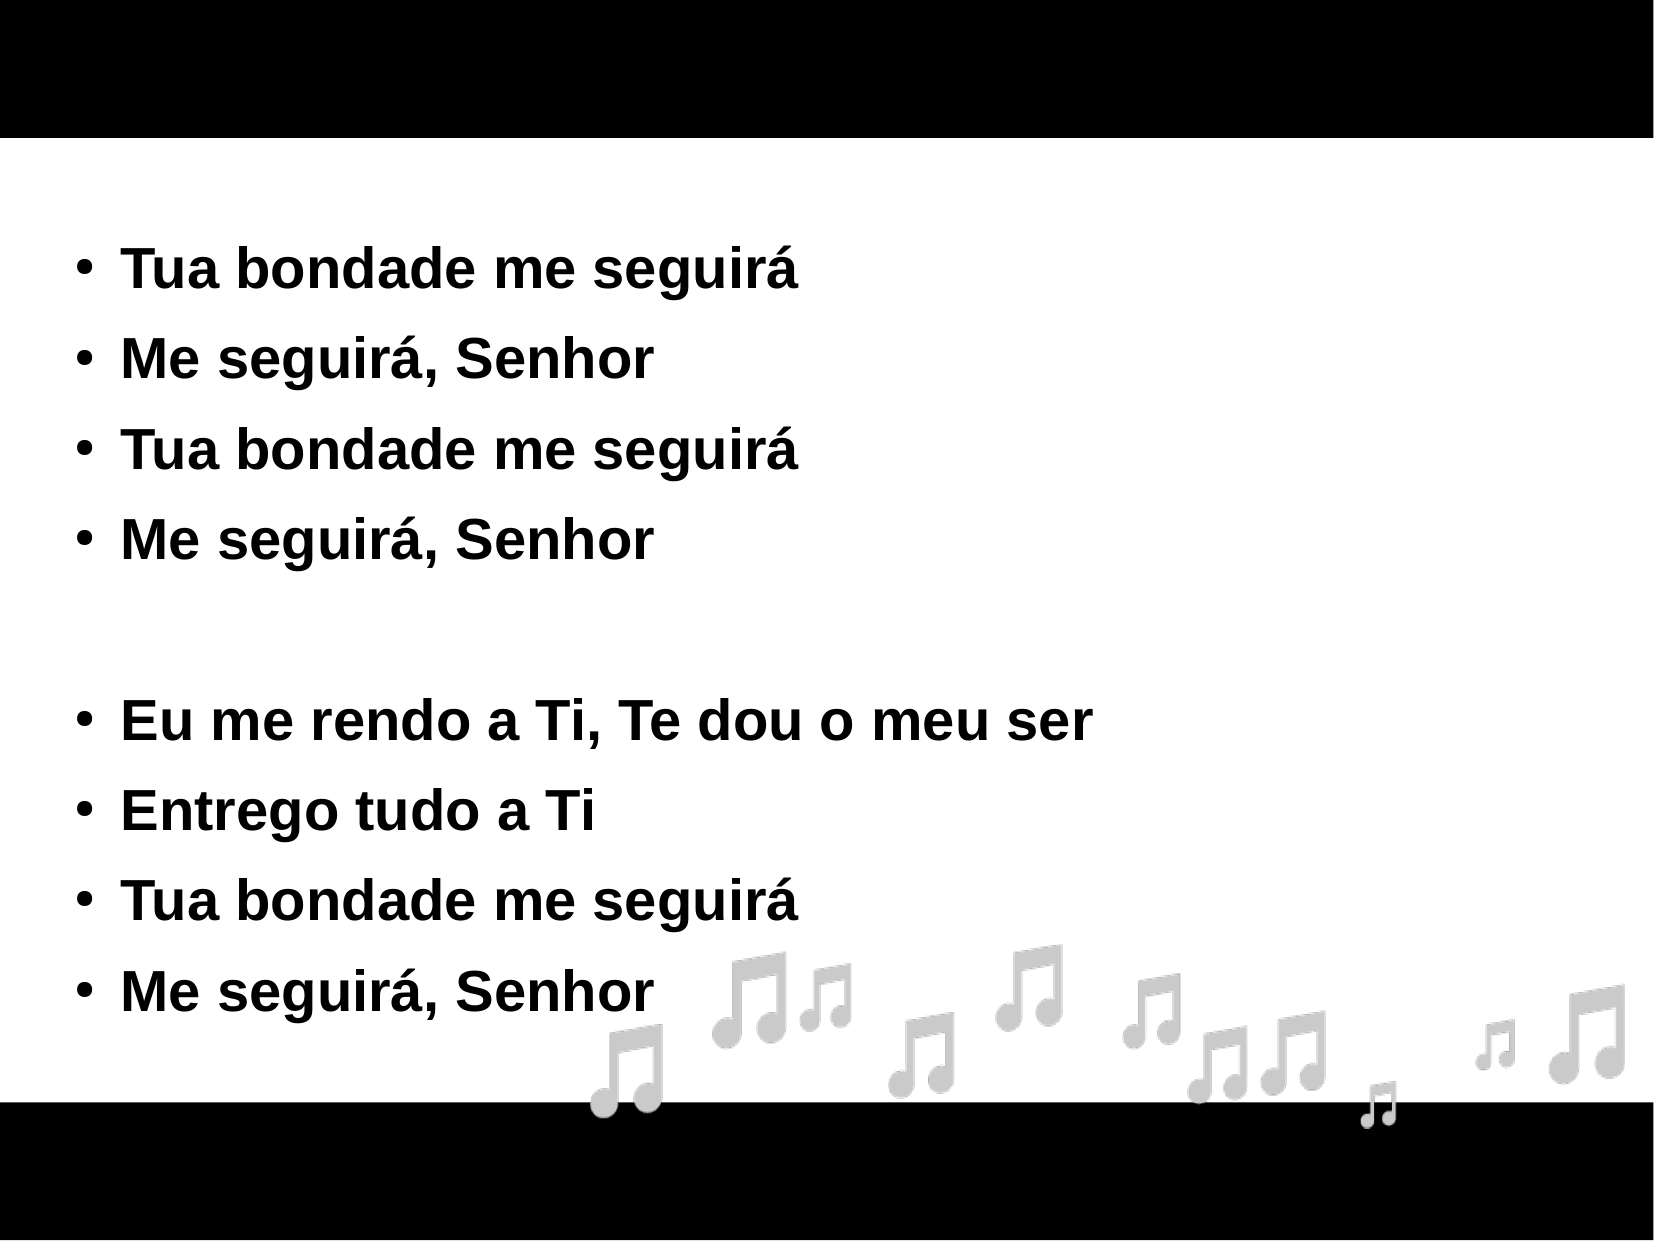

# Tua bondade me seguirá
Me seguirá, Senhor
Tua bondade me seguirá
Me seguirá, Senhor
Eu me rendo a Ti, Te dou o meu ser
Entrego tudo a Ti
Tua bondade me seguirá
Me seguirá, Senhor